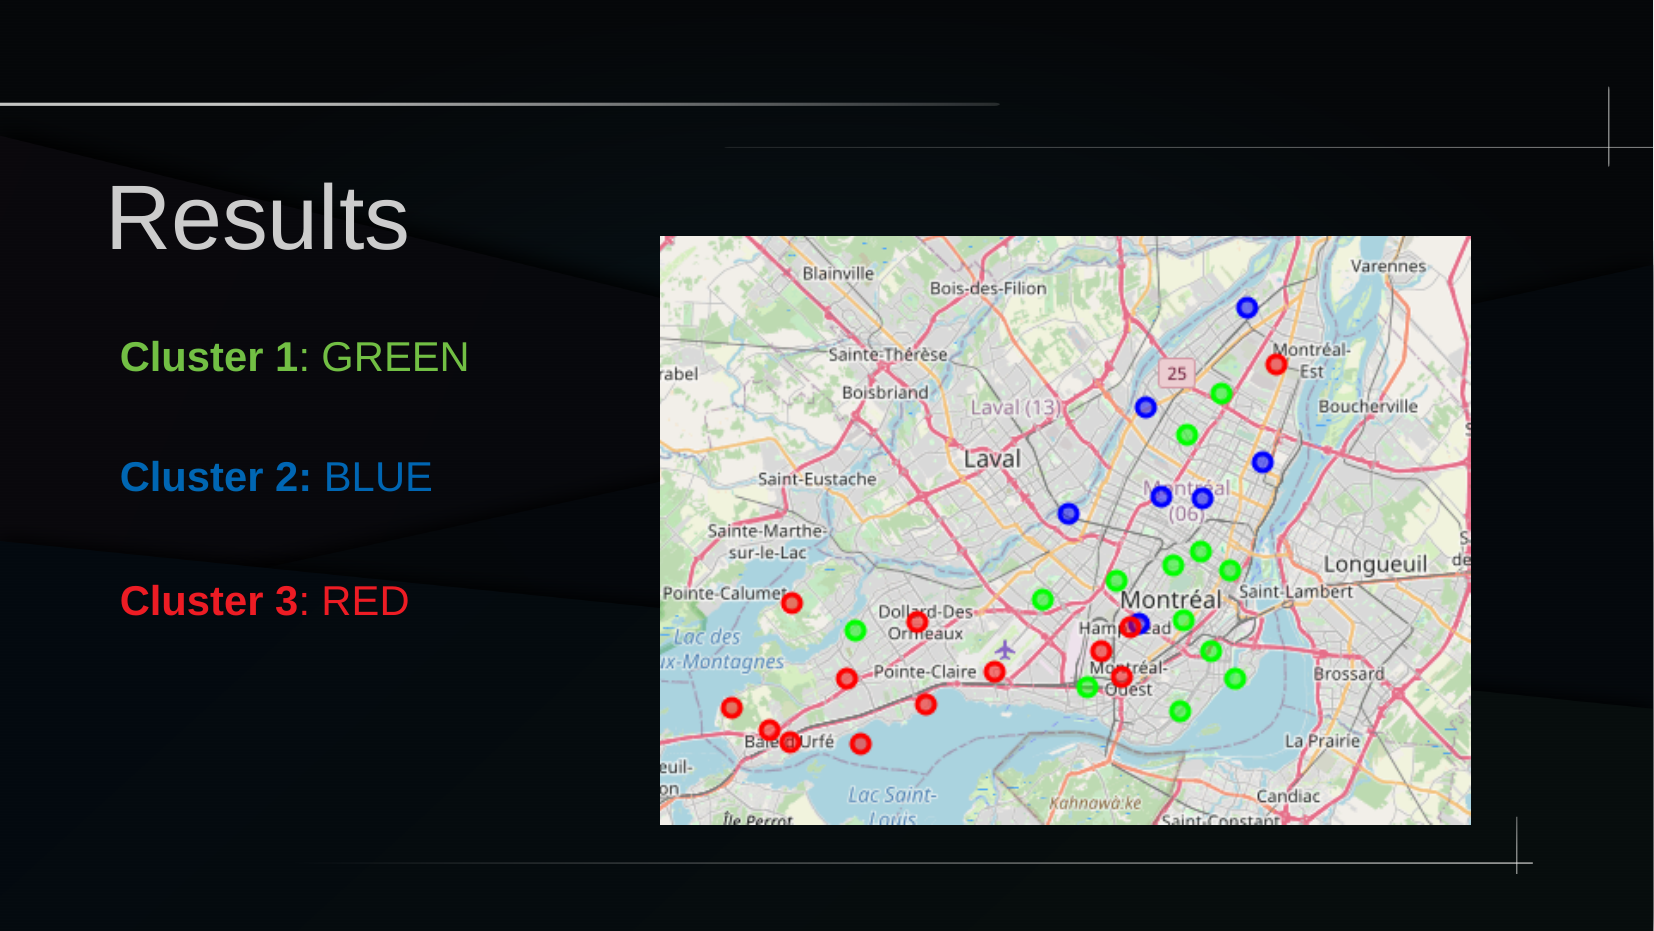

# Results
Cluster 1: GREEN
Cluster 2: BLUE
Cluster 3: RED